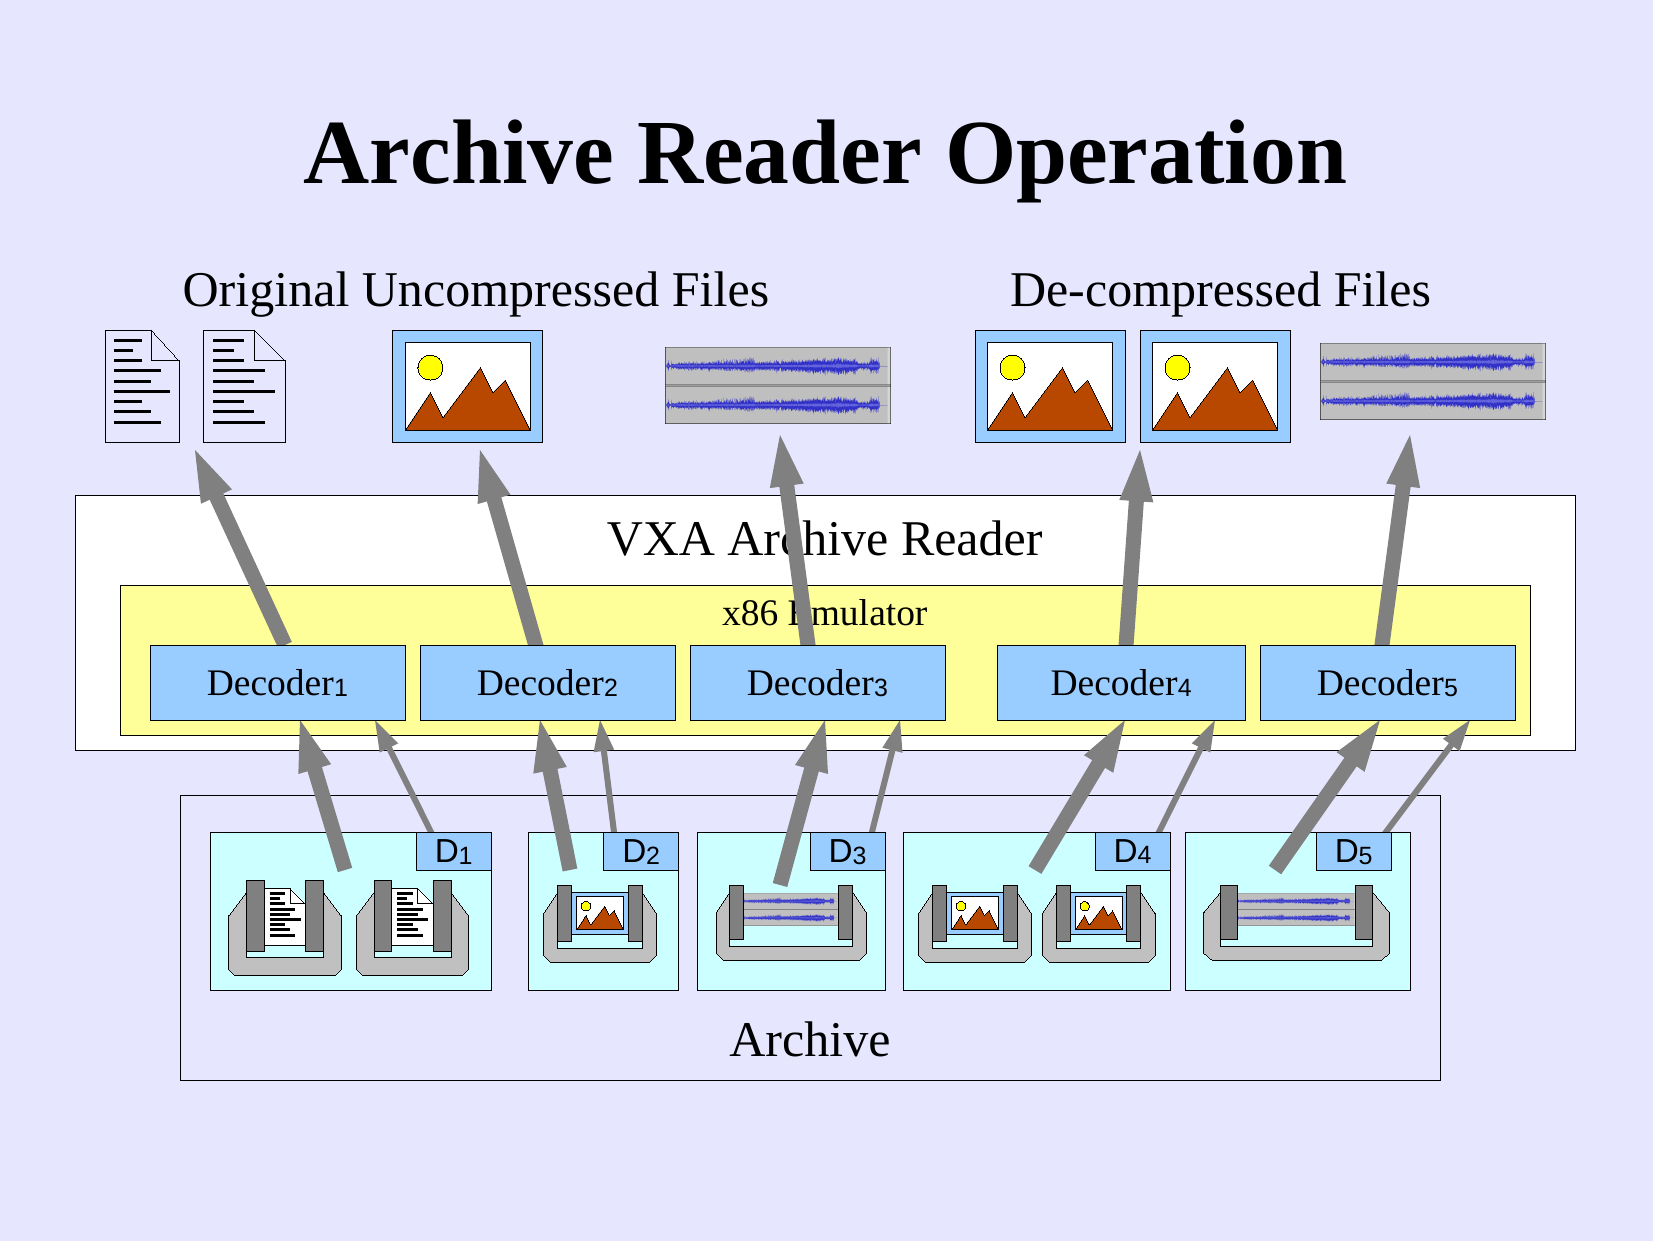

# Archive Reader Operation
Original Uncompressed Files
De-compressed Files
VXA Archive Reader
x86 Emulator
Decoder1
Decoder2
Decoder3
Decoder4
Decoder5
D4
D5
D1
D2
D3
Archive